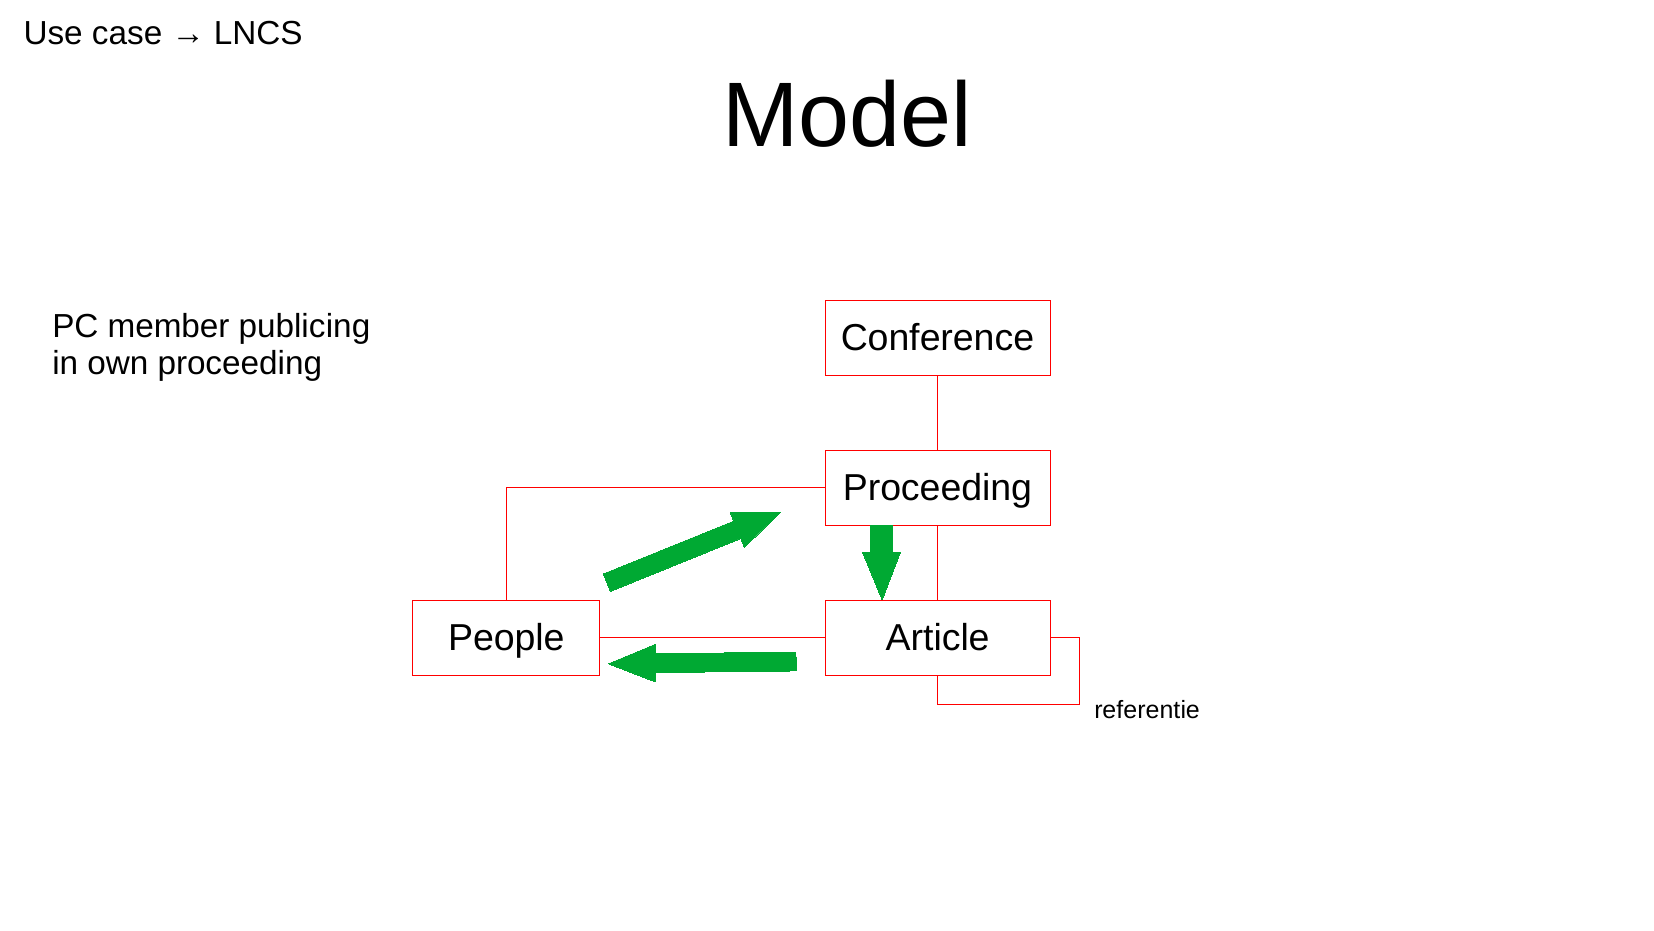

# Model
Use case → LNCS
PC member publicing in own proceeding
Conference
Proceeding
People
Article
referentie